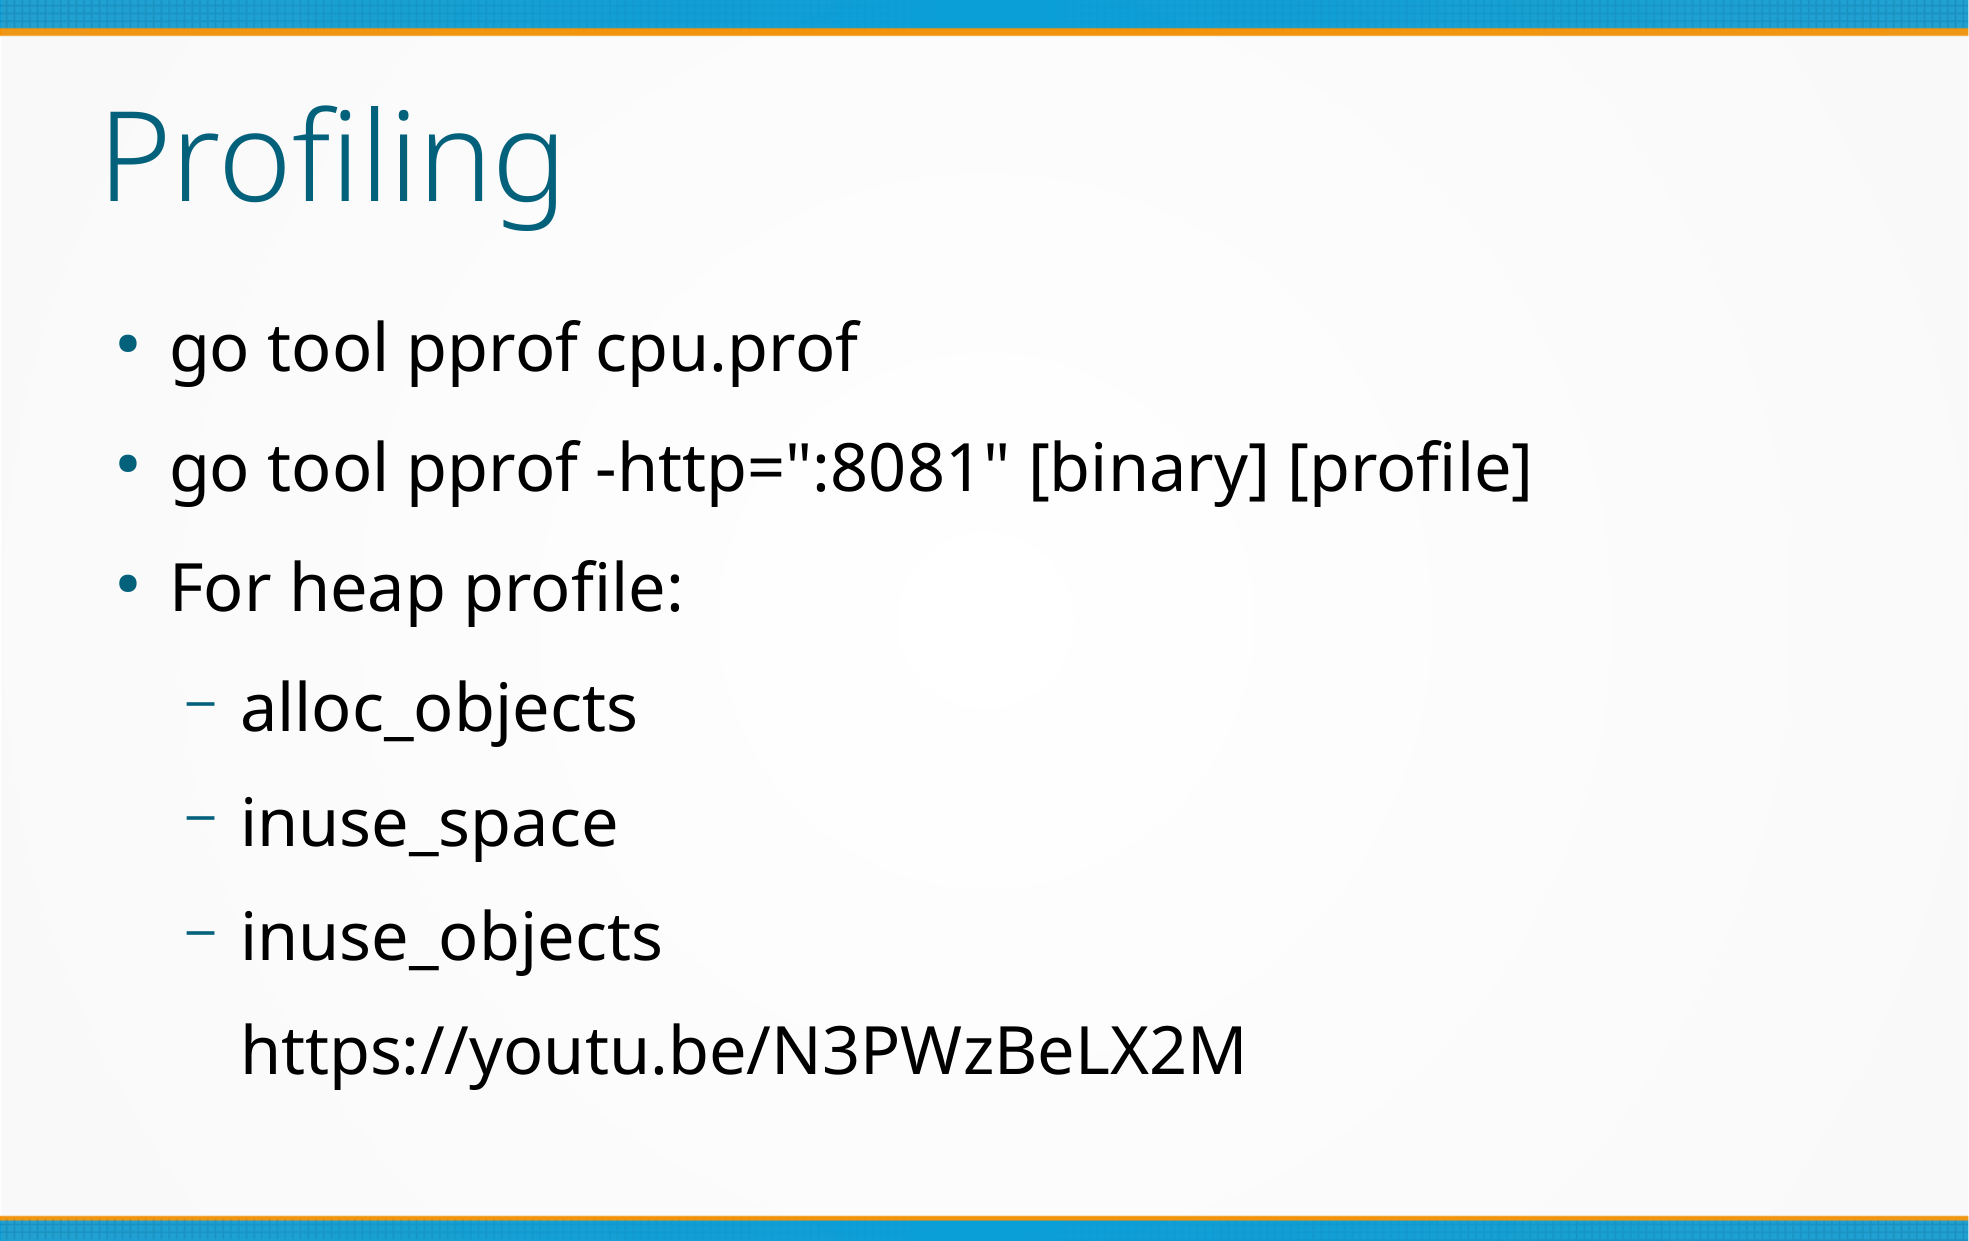

# Profiling
go tool pprof cpu.prof
go tool pprof -http=":8081" [binary] [profile]
For heap profile:
alloc_objects
inuse_space
inuse_objects
https://youtu.be/N3PWzBeLX2M